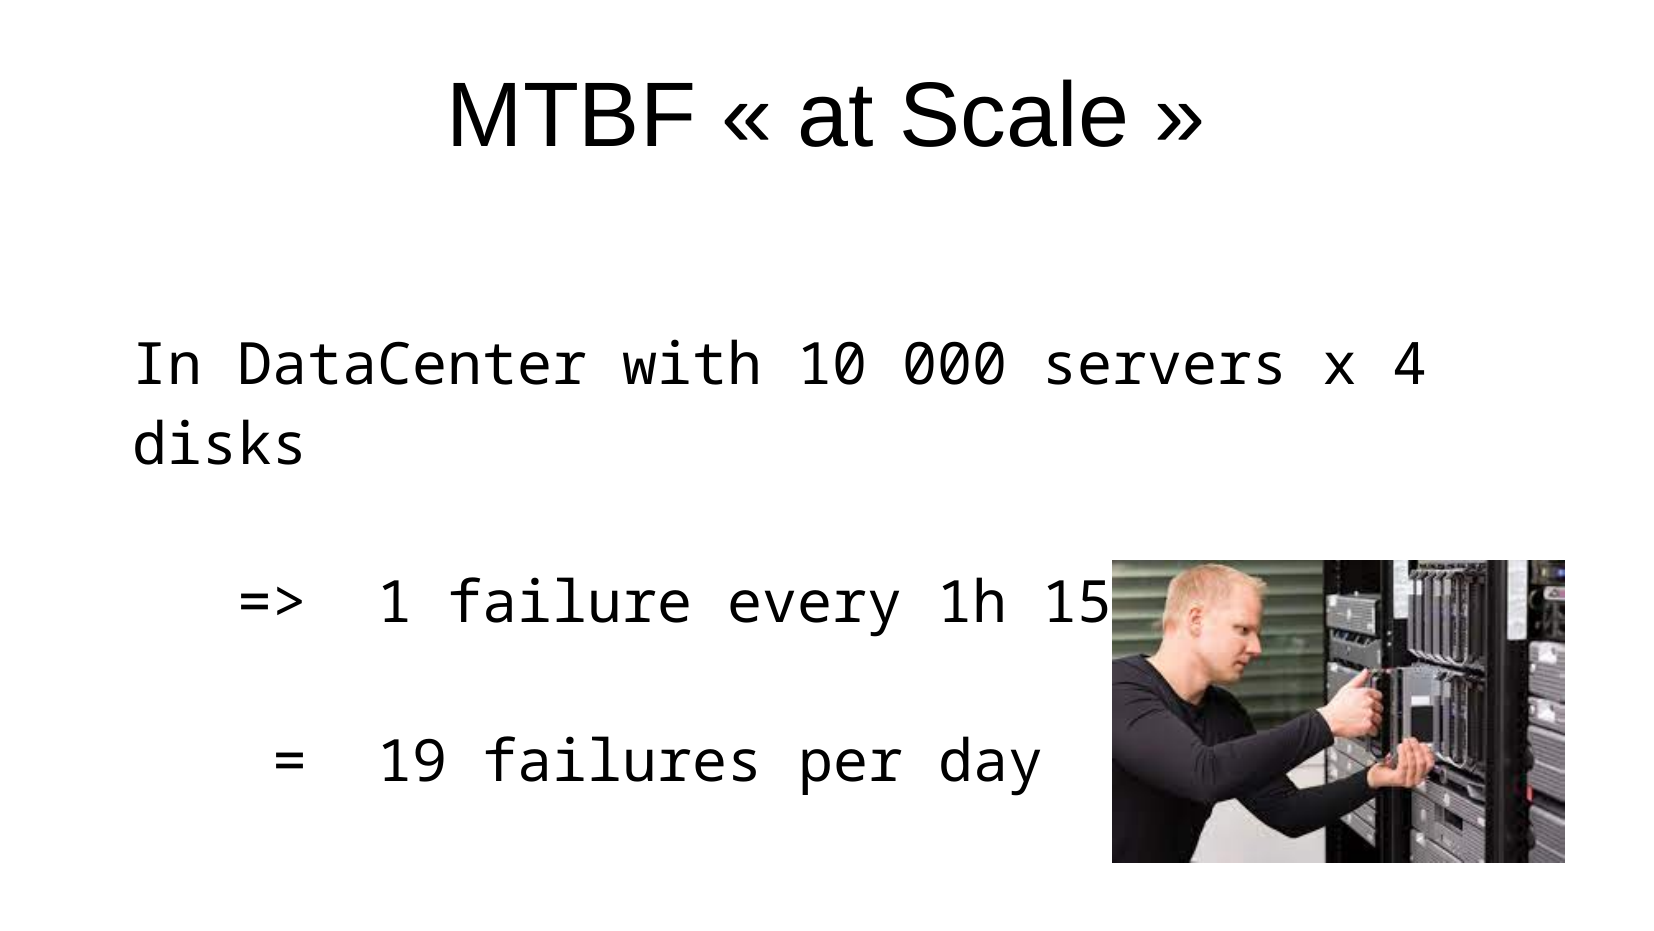

# MTBF « at Scale »
In DataCenter with 10 000 servers x 4 disks
 => 1 failure every 1h 15mn
 = 19 failures per day
becomes a recurrent task / job